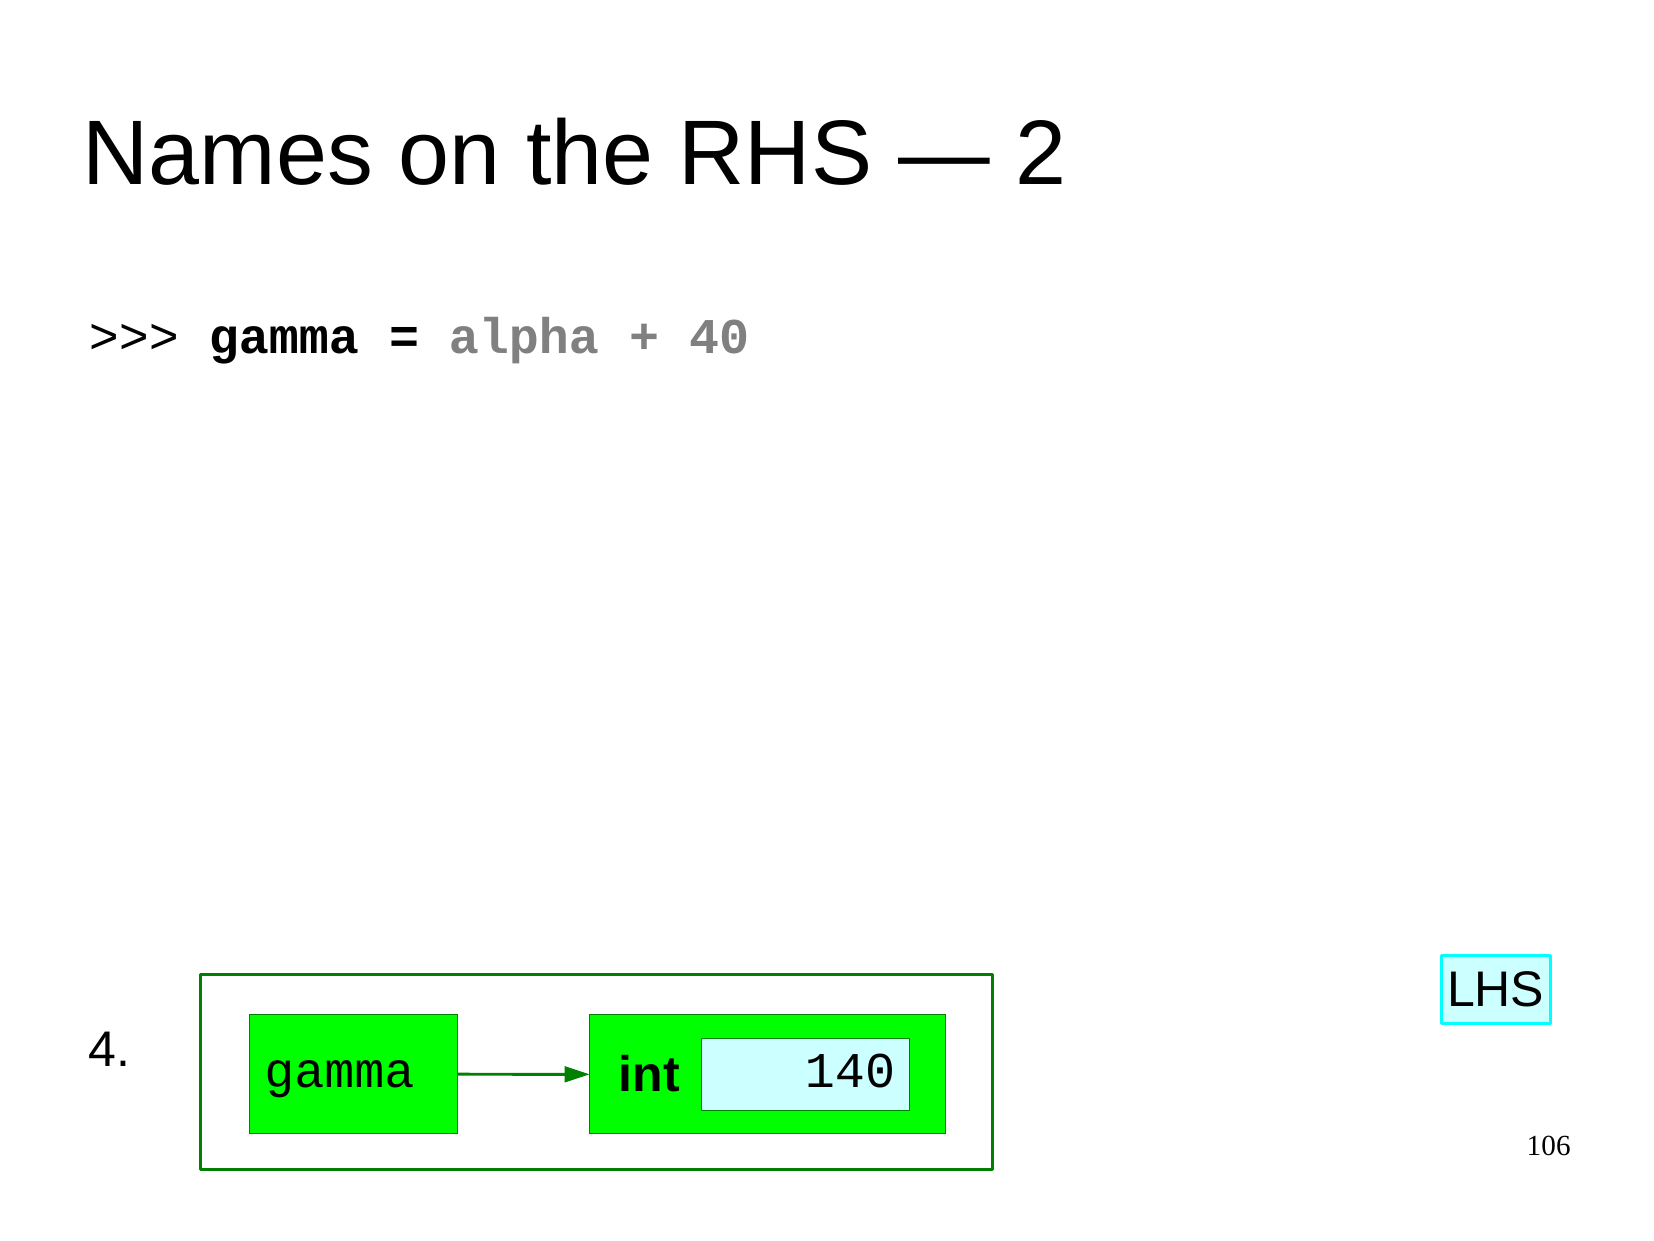

# Names on the RHS — 2
>>>
gamma = alpha + 40
LHS
4.
gamma
int
140
106